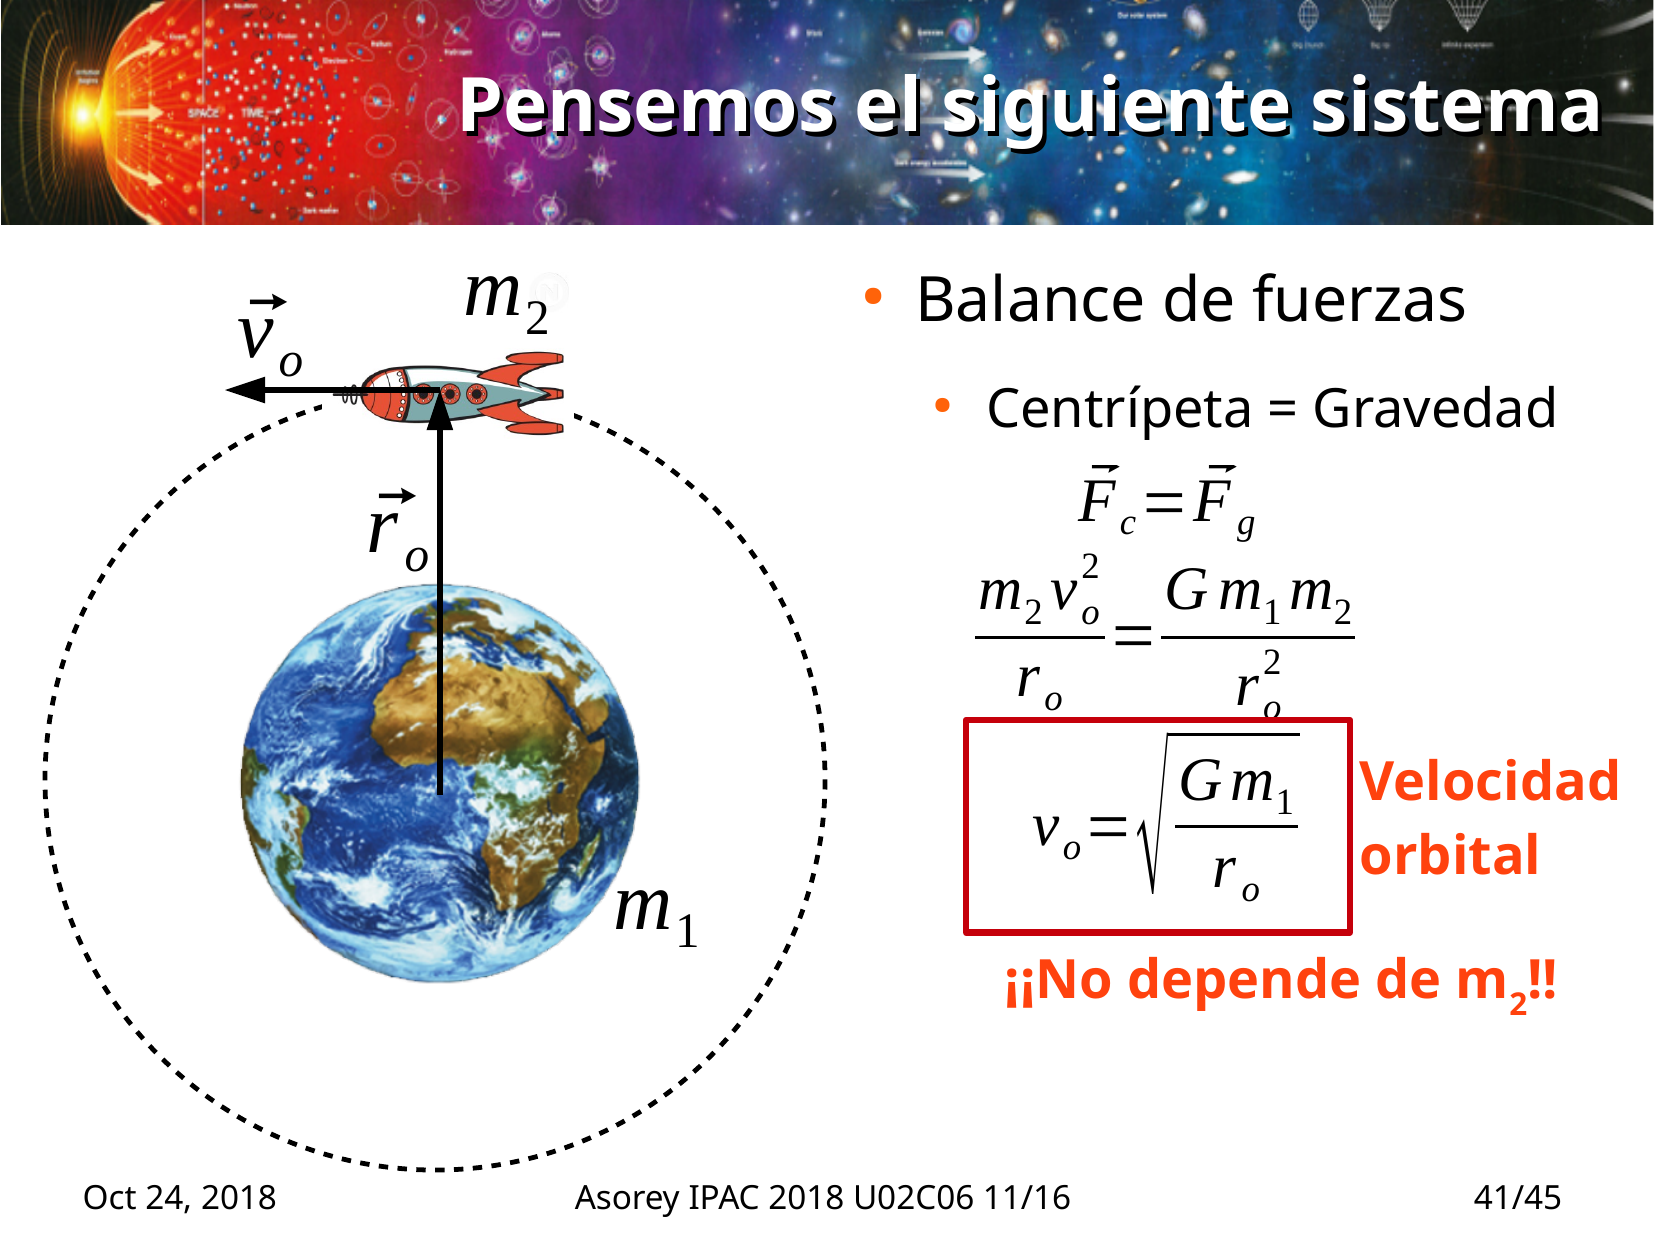

# Pensemos el siguiente sistema
Balance de fuerzas
Centrípeta = Gravedad
Velocidad
orbital
¡¡No depende de m2!!
Oct 24, 2018
Asorey IPAC 2018 U02C06 11/16
41